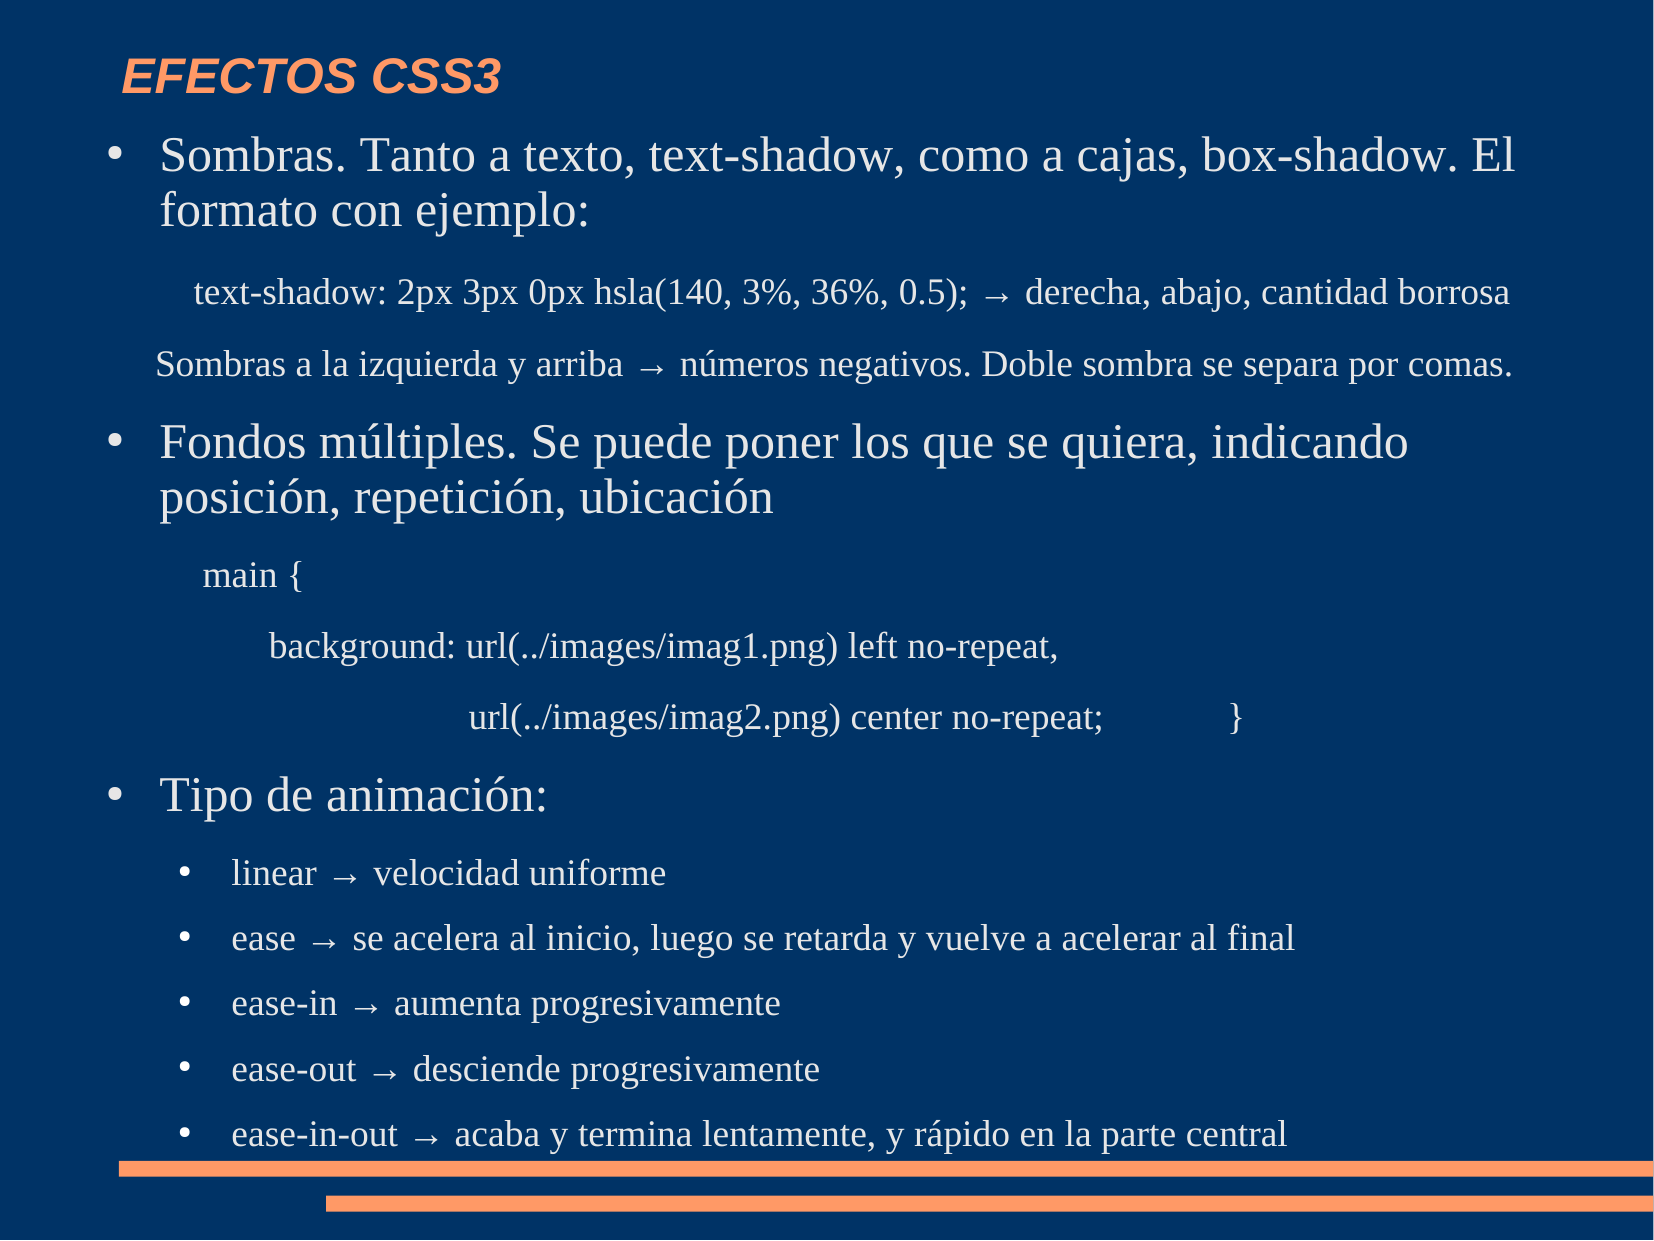

# EFECTOS CSS3
Sombras. Tanto a texto, text-shadow, como a cajas, box-shadow. El formato con ejemplo:
 text-shadow: 2px 3px 0px hsla(140, 3%, 36%, 0.5); → derecha, abajo, cantidad borrosa
 Sombras a la izquierda y arriba → números negativos. Doble sombra se separa por comas.
Fondos múltiples. Se puede poner los que se quiera, indicando posición, repetición, ubicación
 main {
 background: url(../images/imag1.png) left no-repeat,
 url(../images/imag2.png) center no-repeat; }
Tipo de animación:
linear → velocidad uniforme
ease → se acelera al inicio, luego se retarda y vuelve a acelerar al final
ease-in → aumenta progresivamente
ease-out → desciende progresivamente
ease-in-out → acaba y termina lentamente, y rápido en la parte central